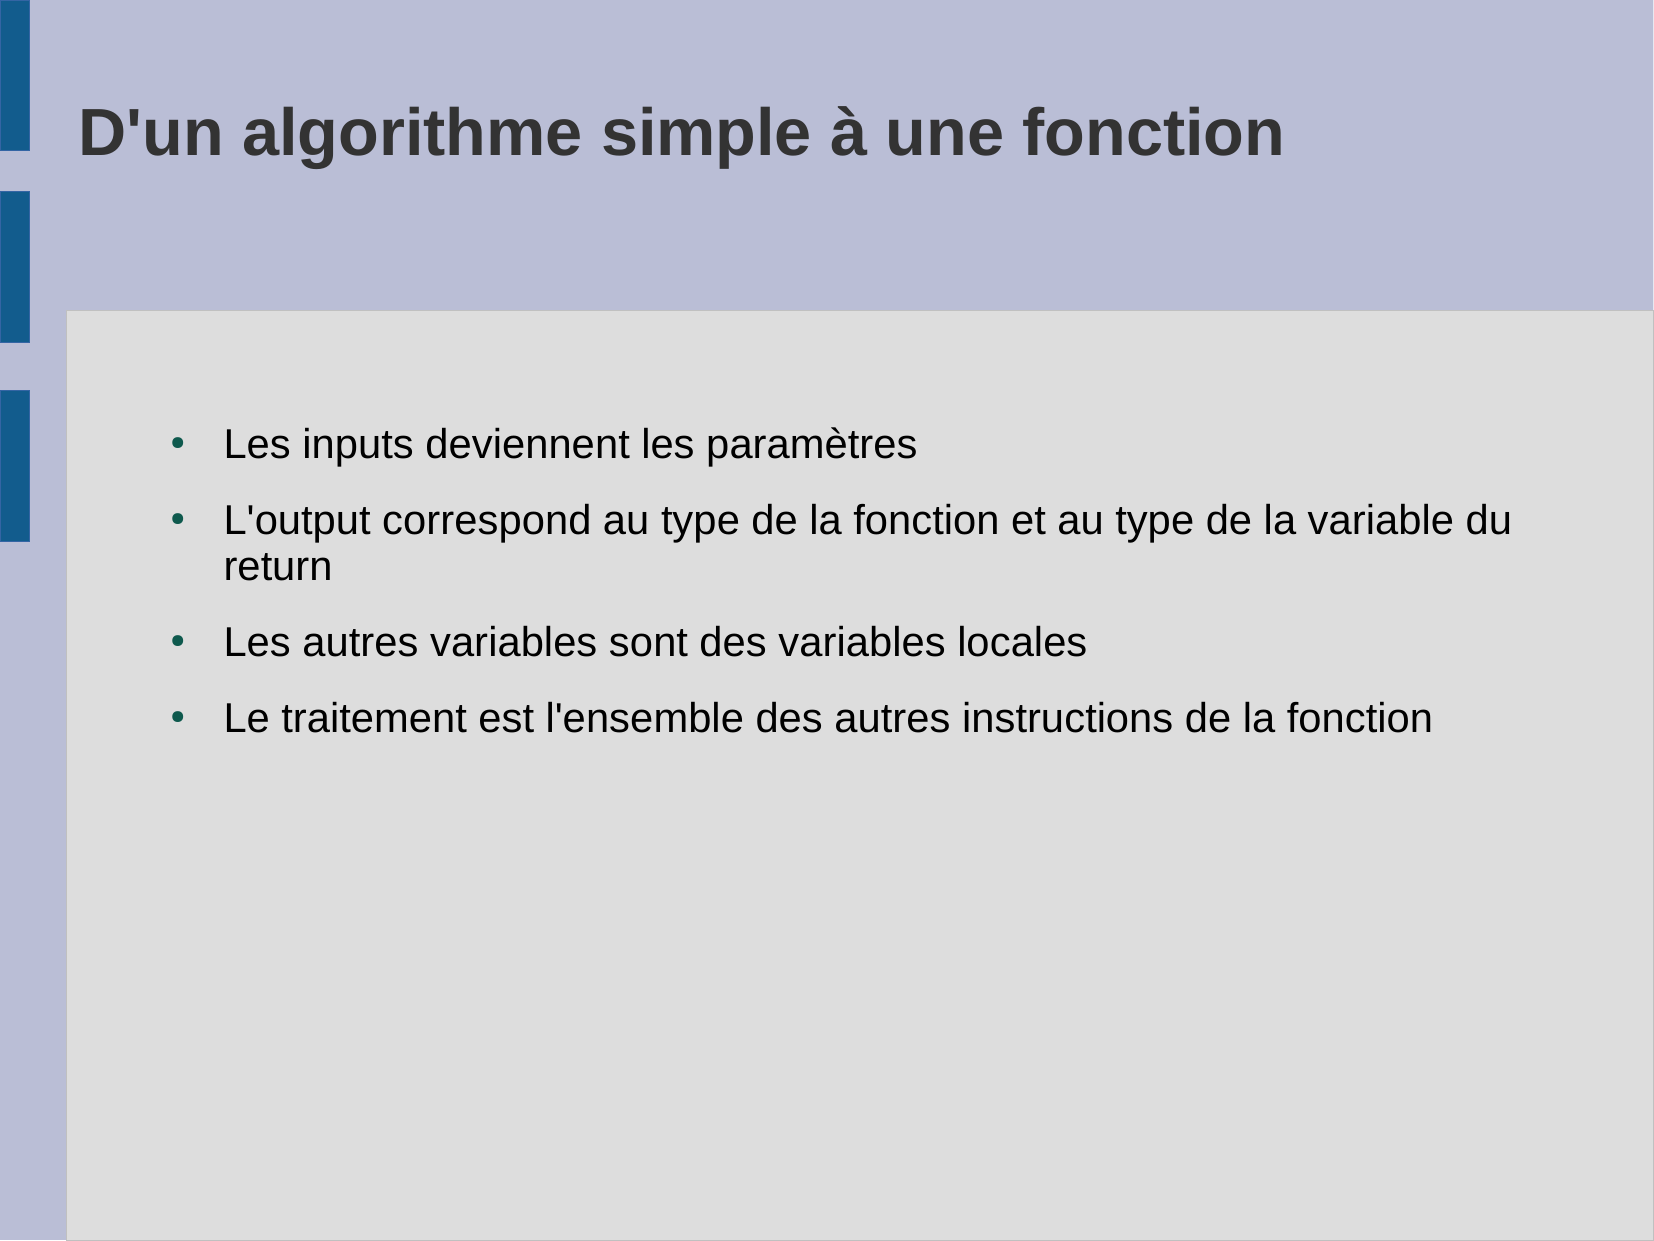

# D'un algorithme simple à une fonction
Les inputs deviennent les paramètres
L'output correspond au type de la fonction et au type de la variable du return
Les autres variables sont des variables locales
Le traitement est l'ensemble des autres instructions de la fonction